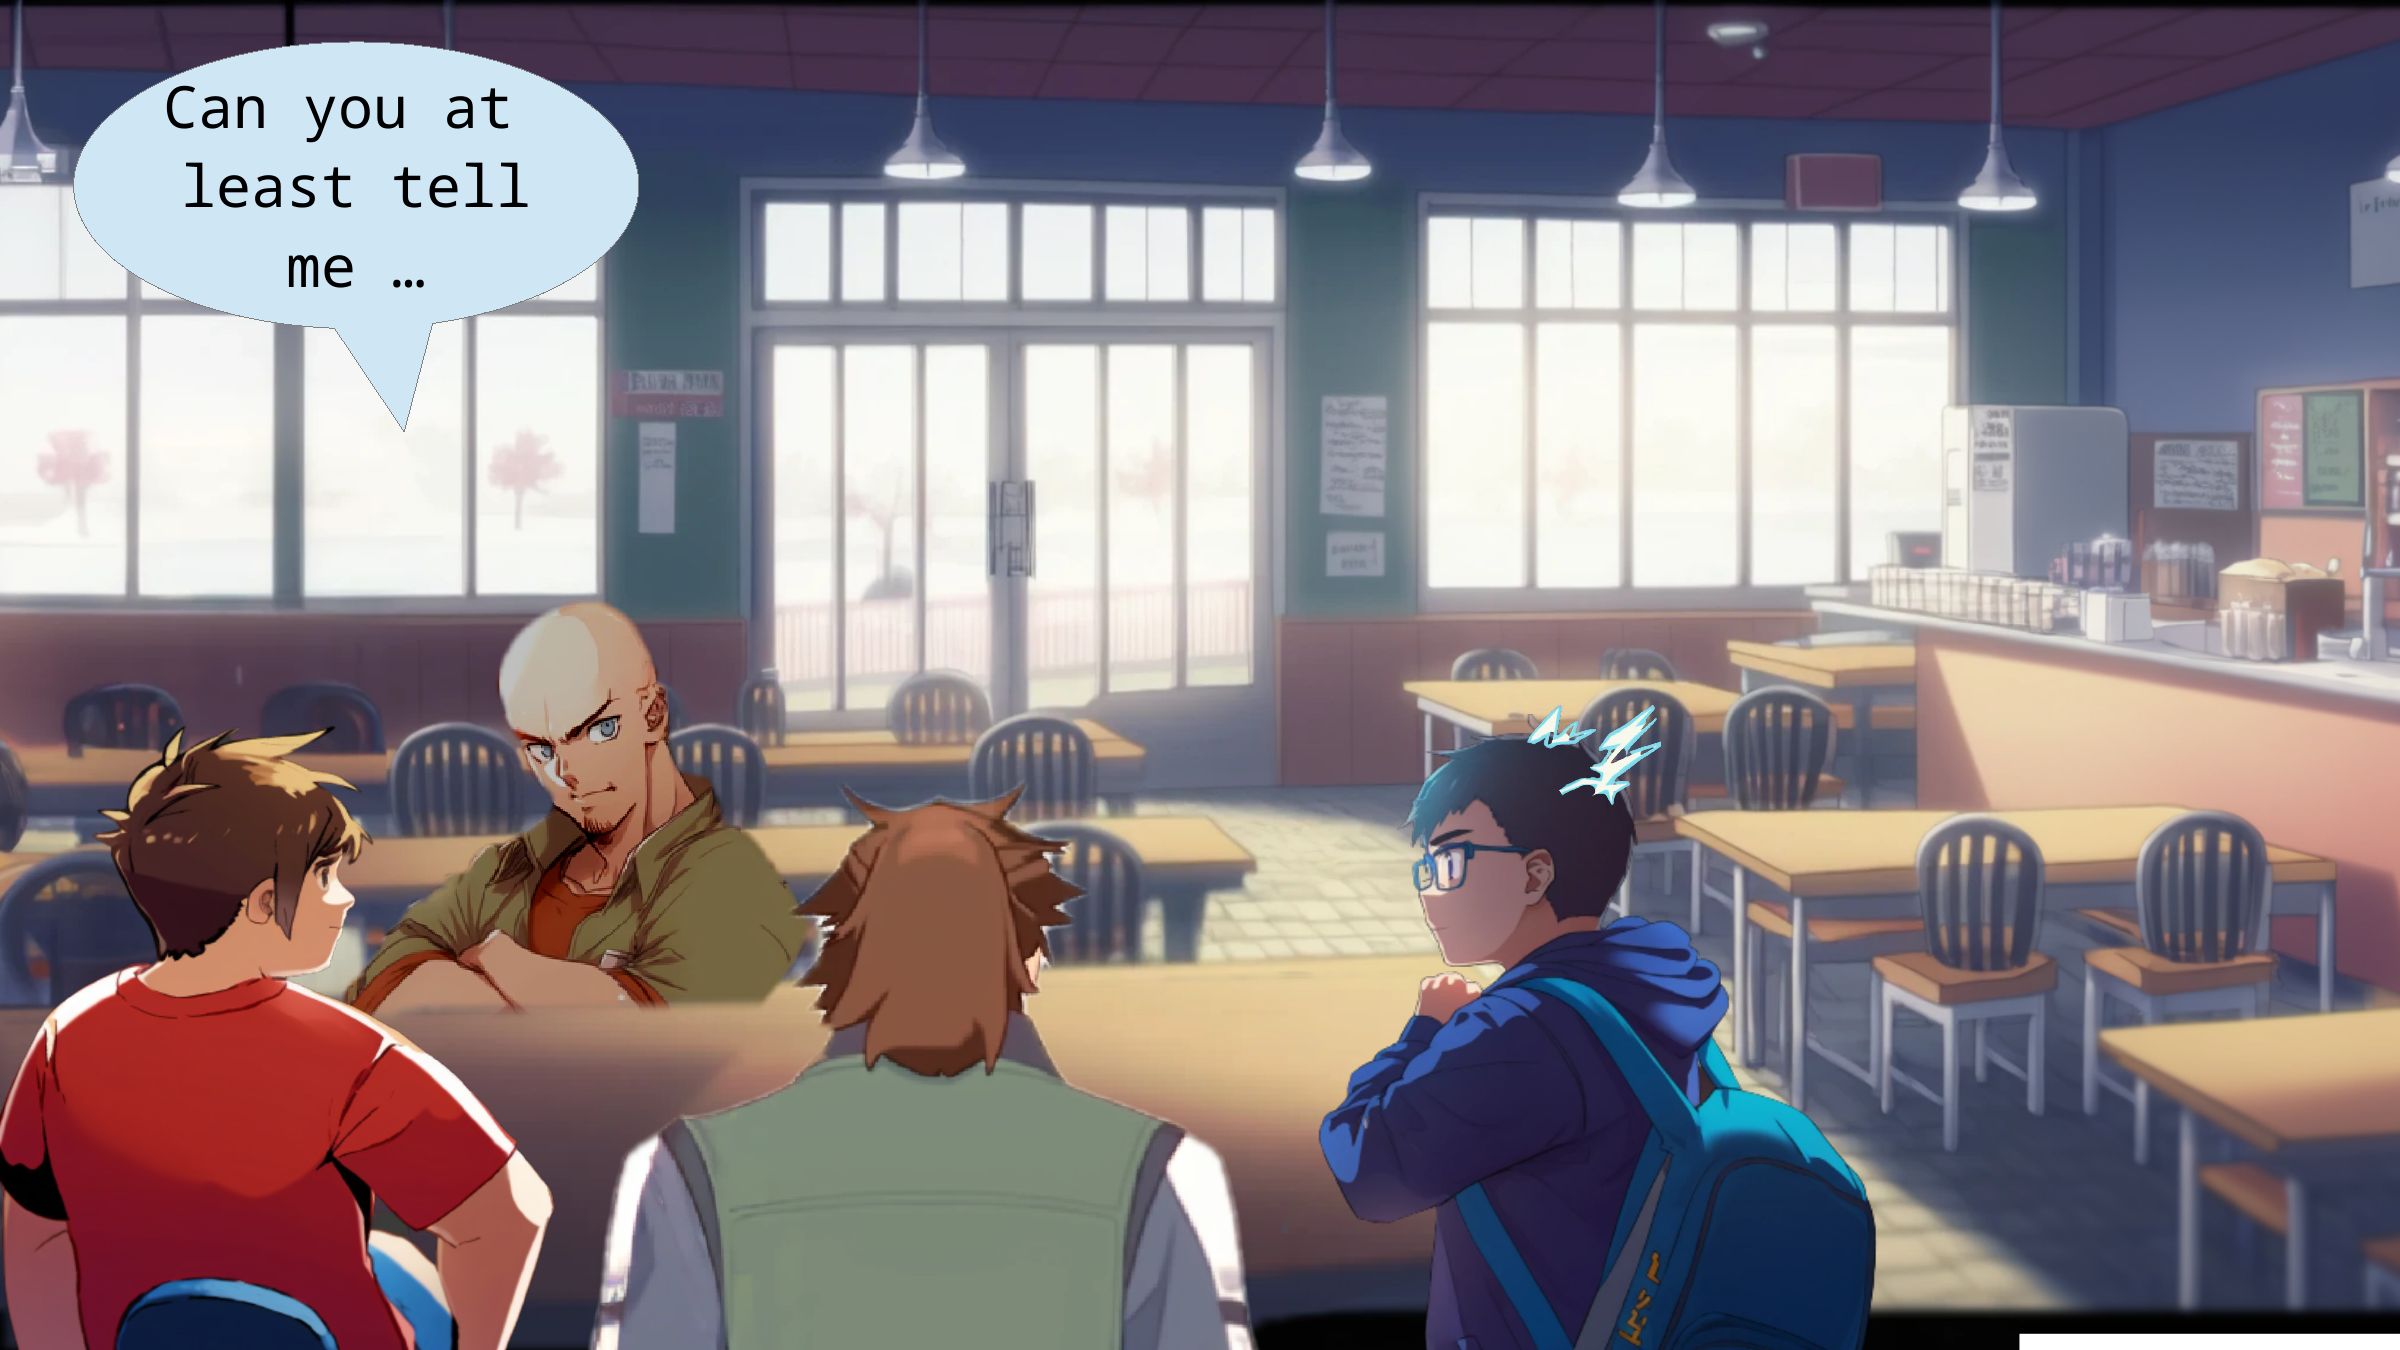

Can you at
least tell
me …